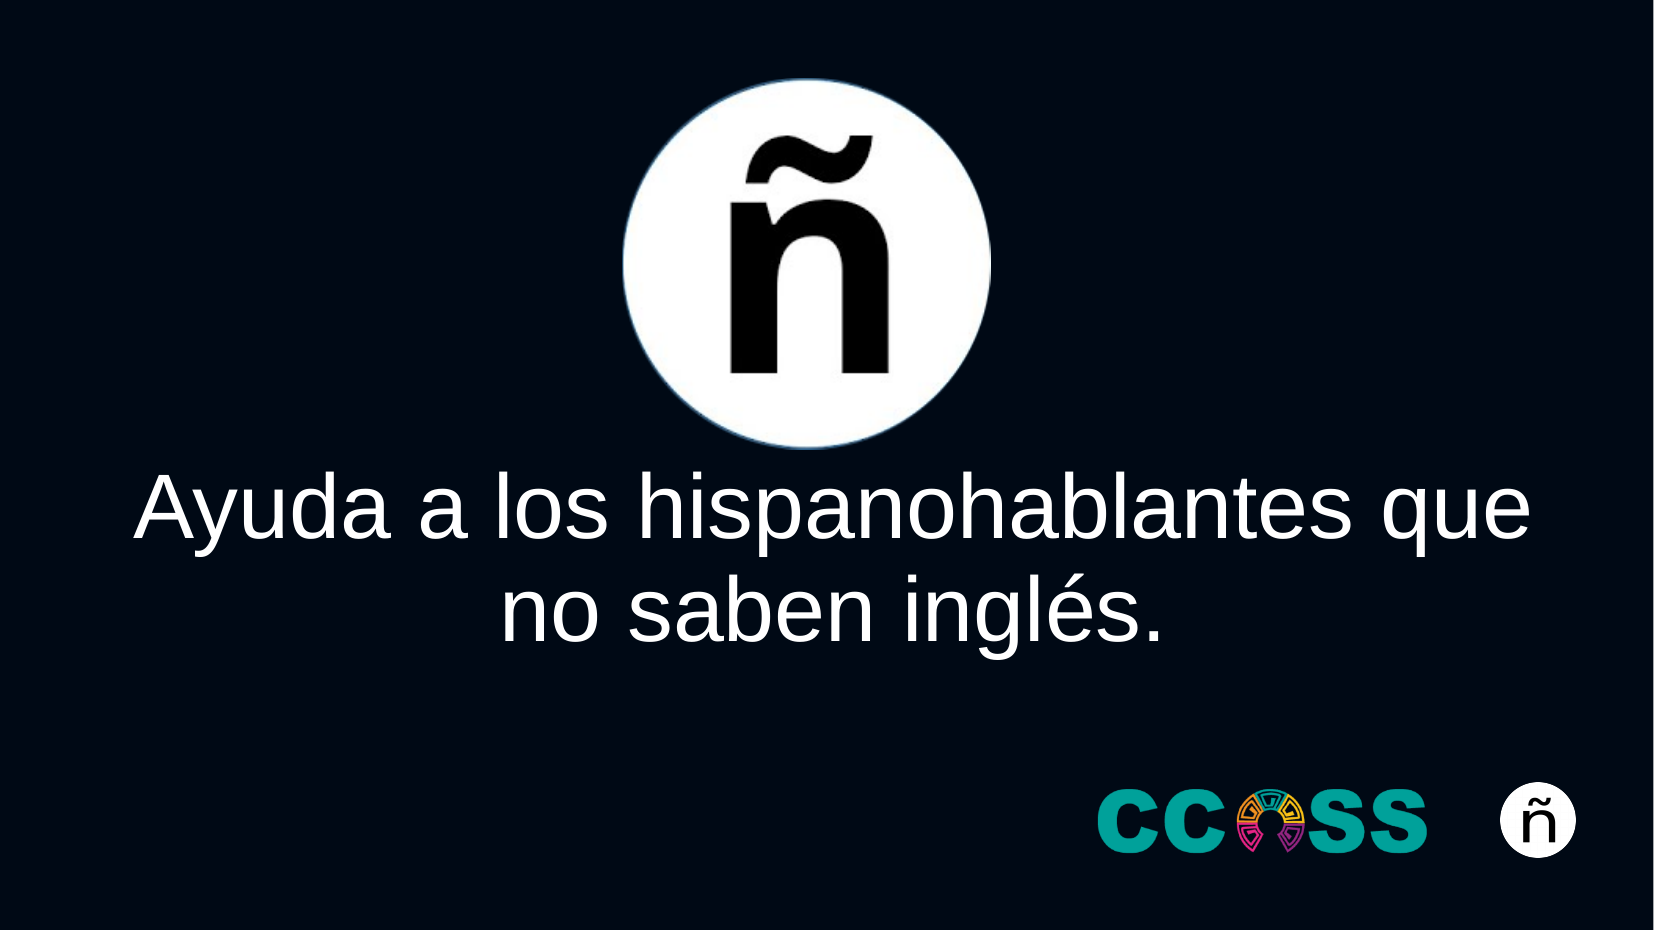

# Ayuda a los hispanohablantes que no saben inglés.